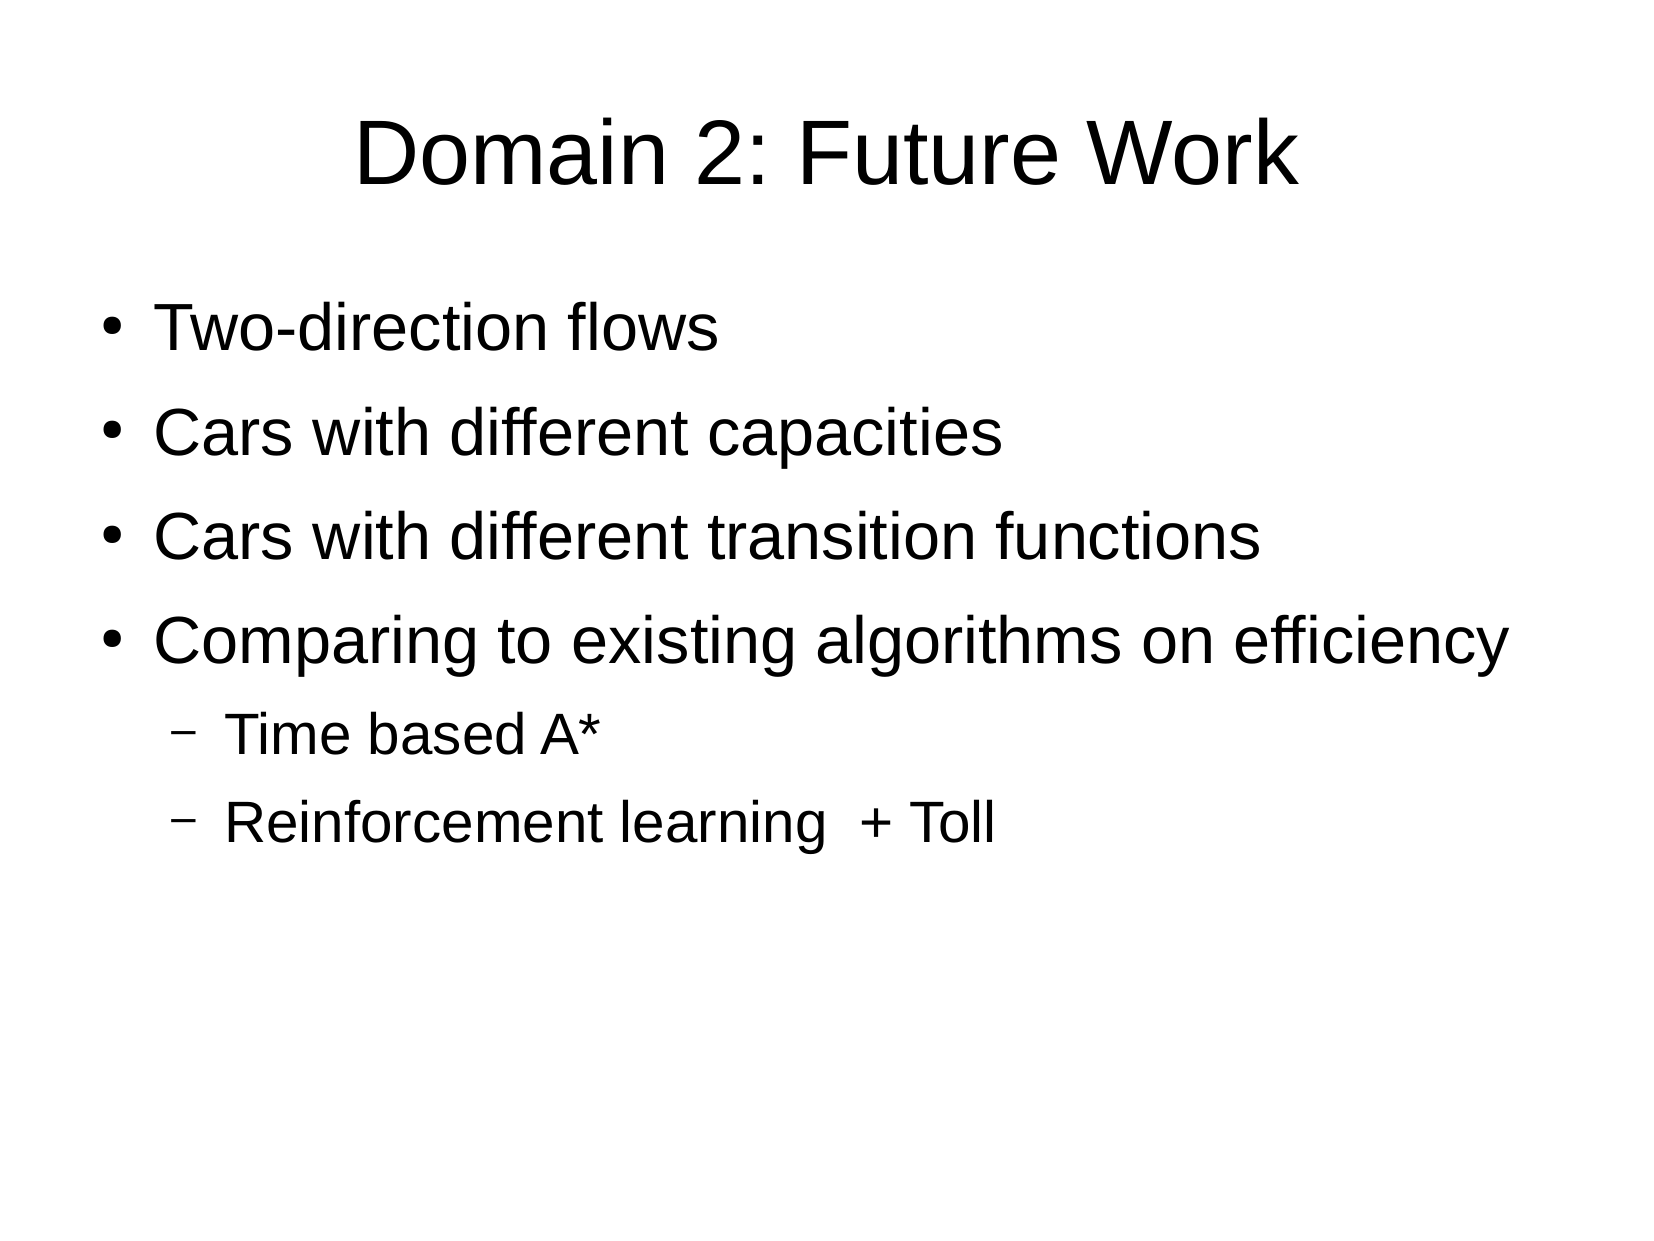

# Domain 2: Future Work
Two-direction flows
Cars with different capacities
Cars with different transition functions
Comparing to existing algorithms on efficiency
Time based A*
Reinforcement learning + Toll